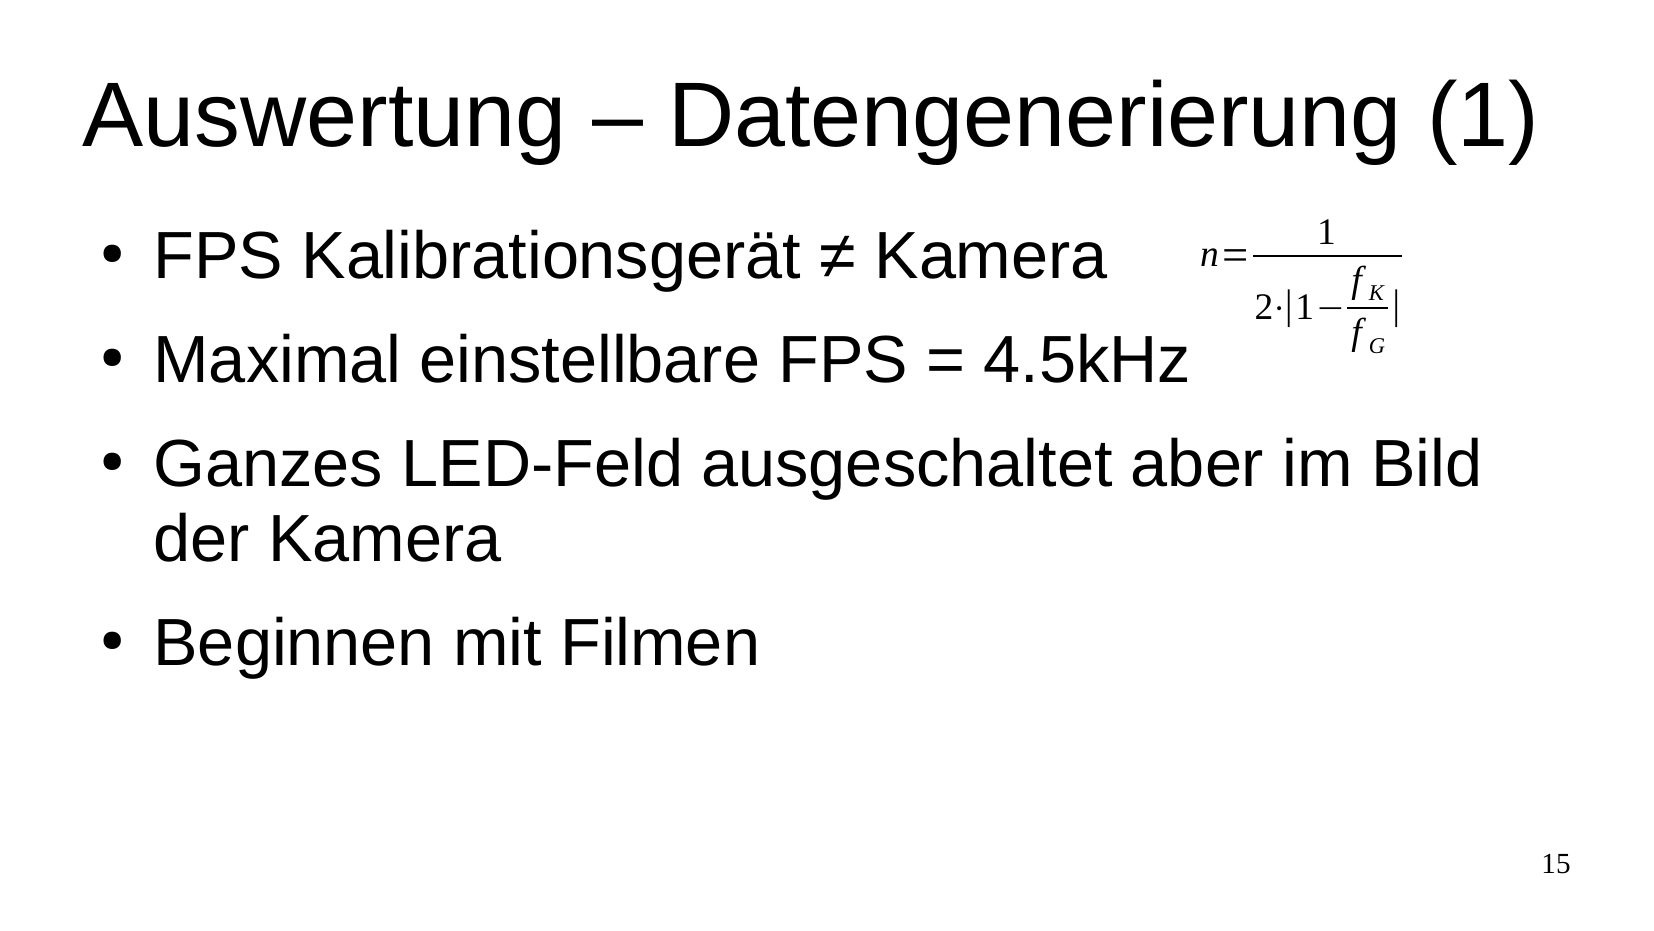

# Auswertung – Datengenerierung (1)
FPS Kalibrationsgerät ≠ Kamera
Maximal einstellbare FPS = 4.5kHz
Ganzes LED-Feld ausgeschaltet aber im Bild der Kamera
Beginnen mit Filmen
15